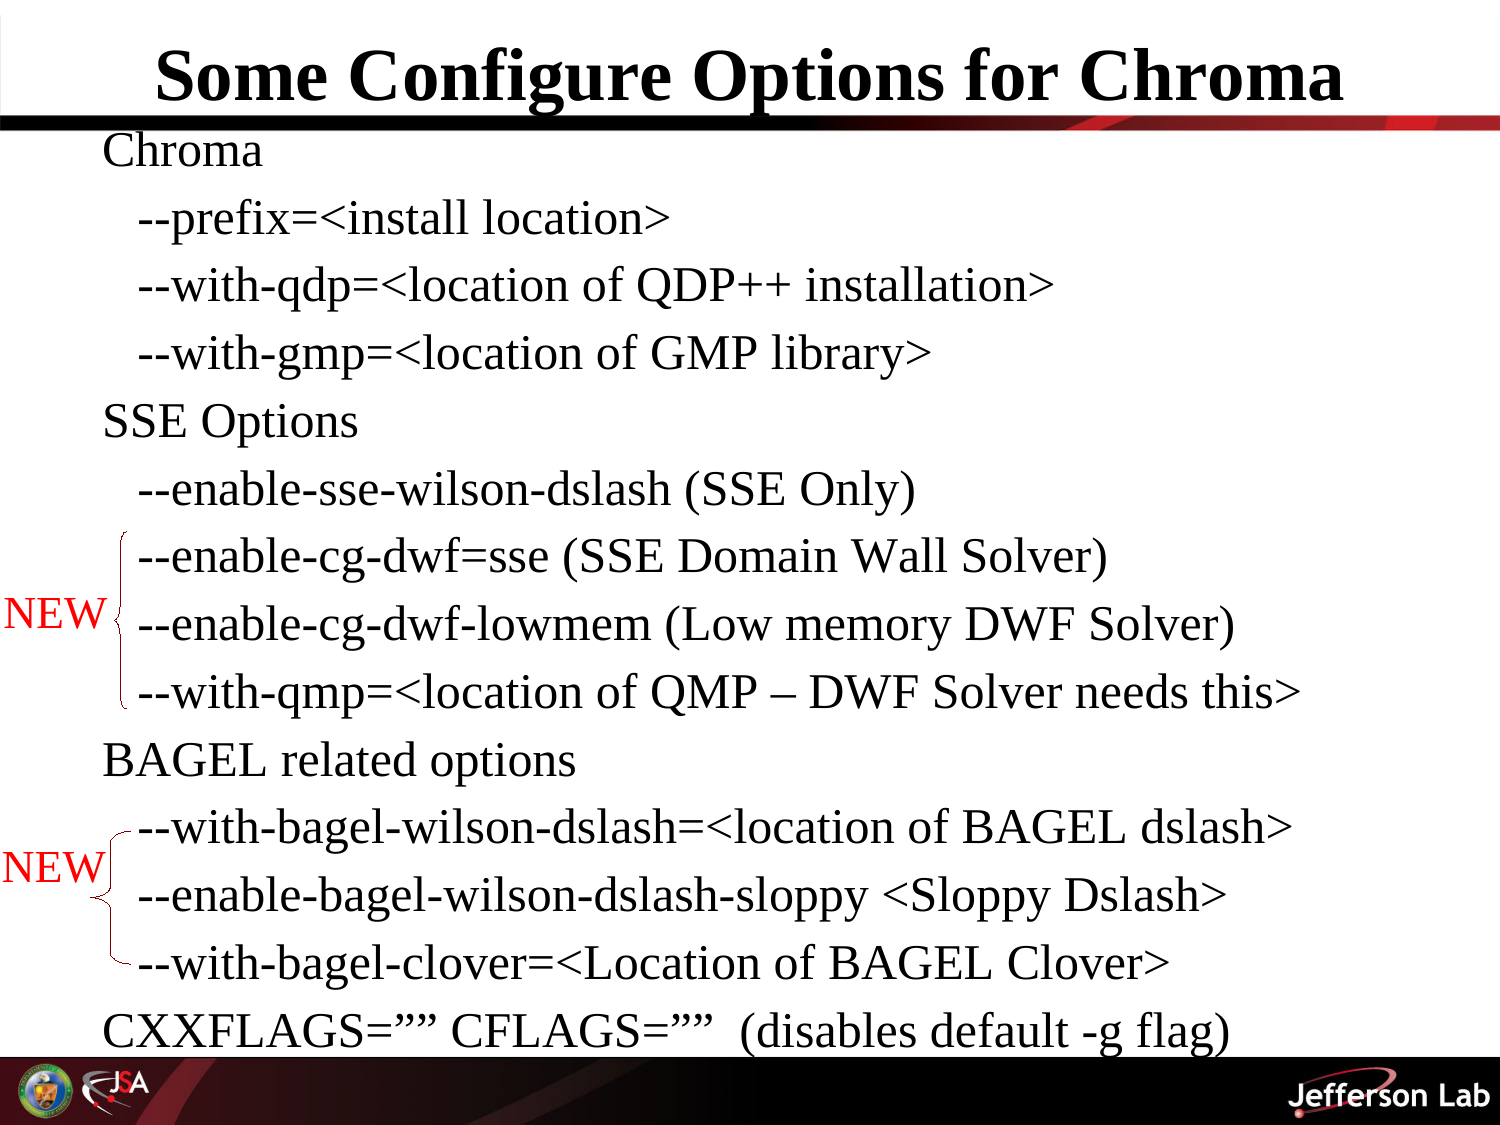

# Some Configure Options for Chroma
Chroma
--prefix=<install location>
--with-qdp=<location of QDP++ installation>
--with-gmp=<location of GMP library>
SSE Options
--enable-sse-wilson-dslash (SSE Only)
--enable-cg-dwf=sse (SSE Domain Wall Solver)
--enable-cg-dwf-lowmem (Low memory DWF Solver)
--with-qmp=<location of QMP – DWF Solver needs this>
BAGEL related options
--with-bagel-wilson-dslash=<location of BAGEL dslash>
--enable-bagel-wilson-dslash-sloppy <Sloppy Dslash>
--with-bagel-clover=<Location of BAGEL Clover>
CXXFLAGS=”” CFLAGS=”” (disables default -g flag)
NEW
NEW